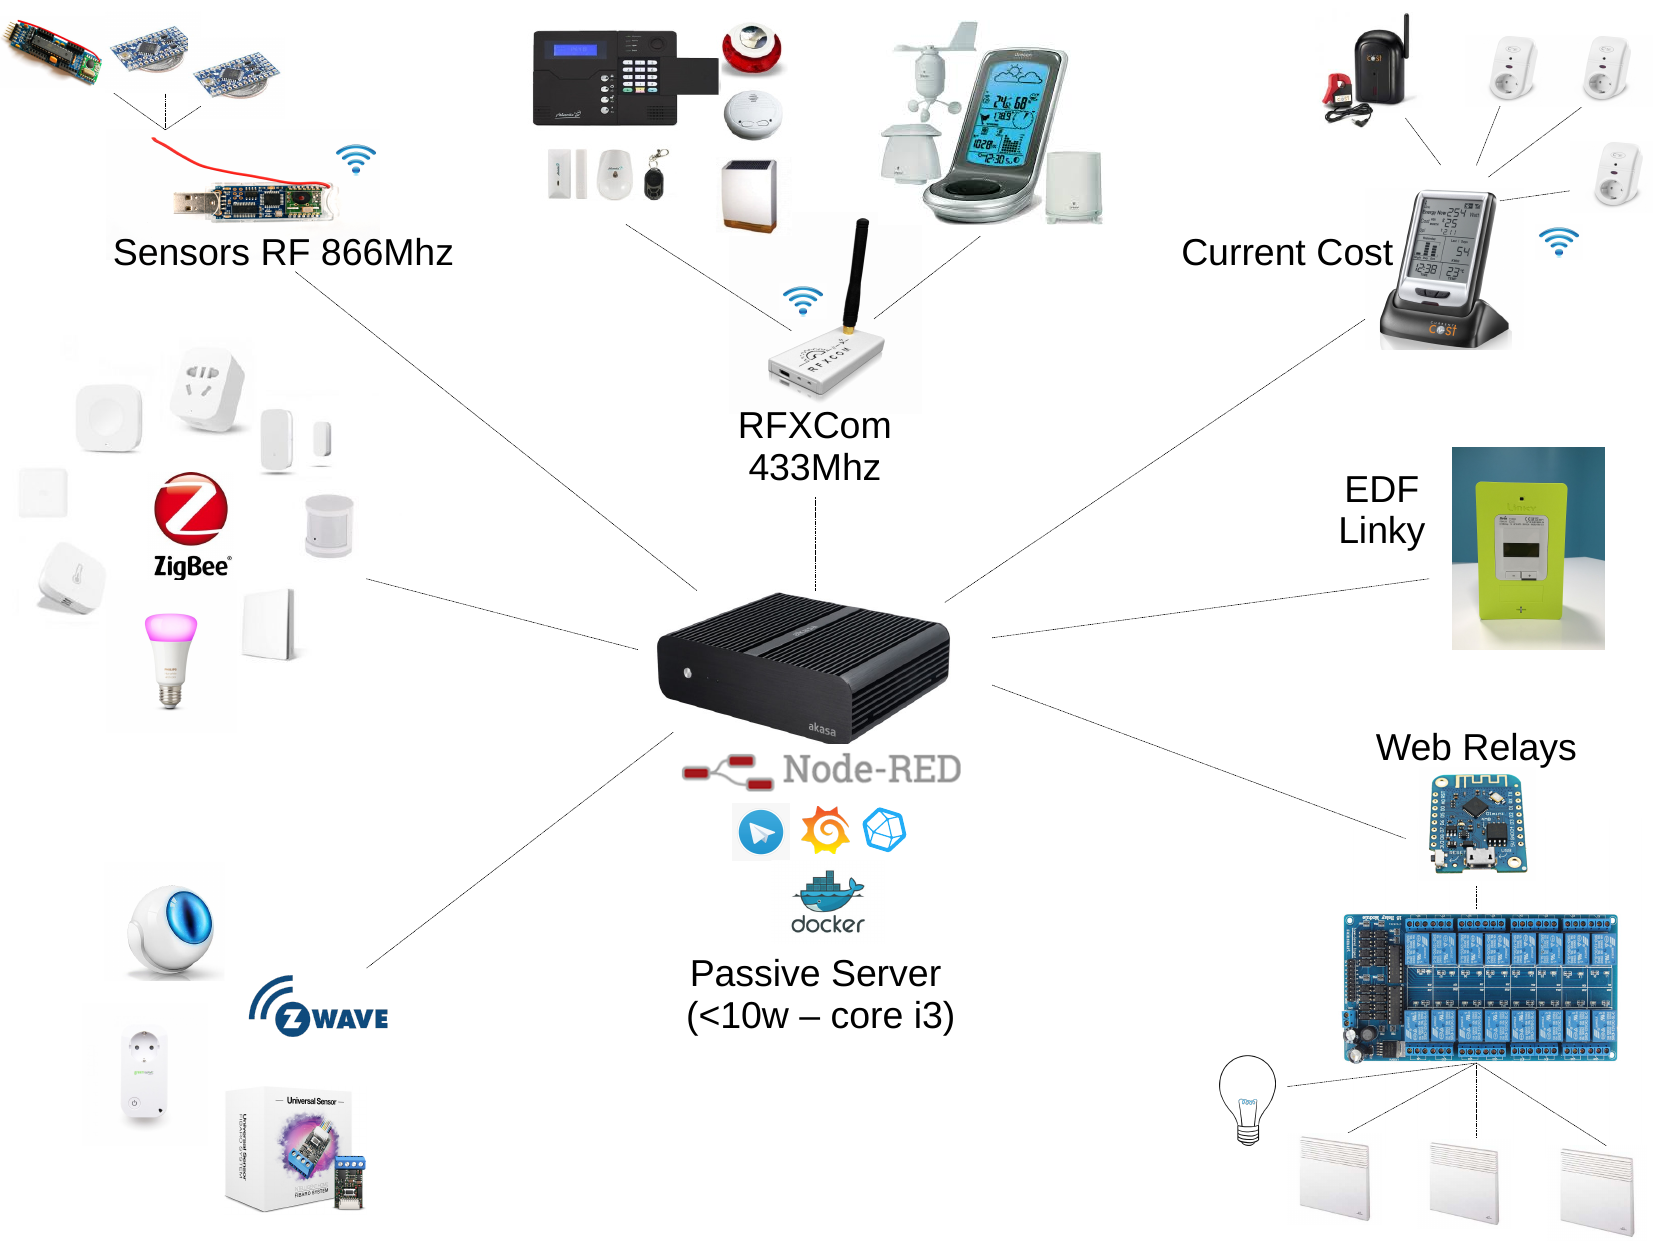

Sensors RF 866Mhz
Current Cost
RFXCom
433Mhz
EDF
Linky
Web Relays
Passive Server
(<10w – core i3)